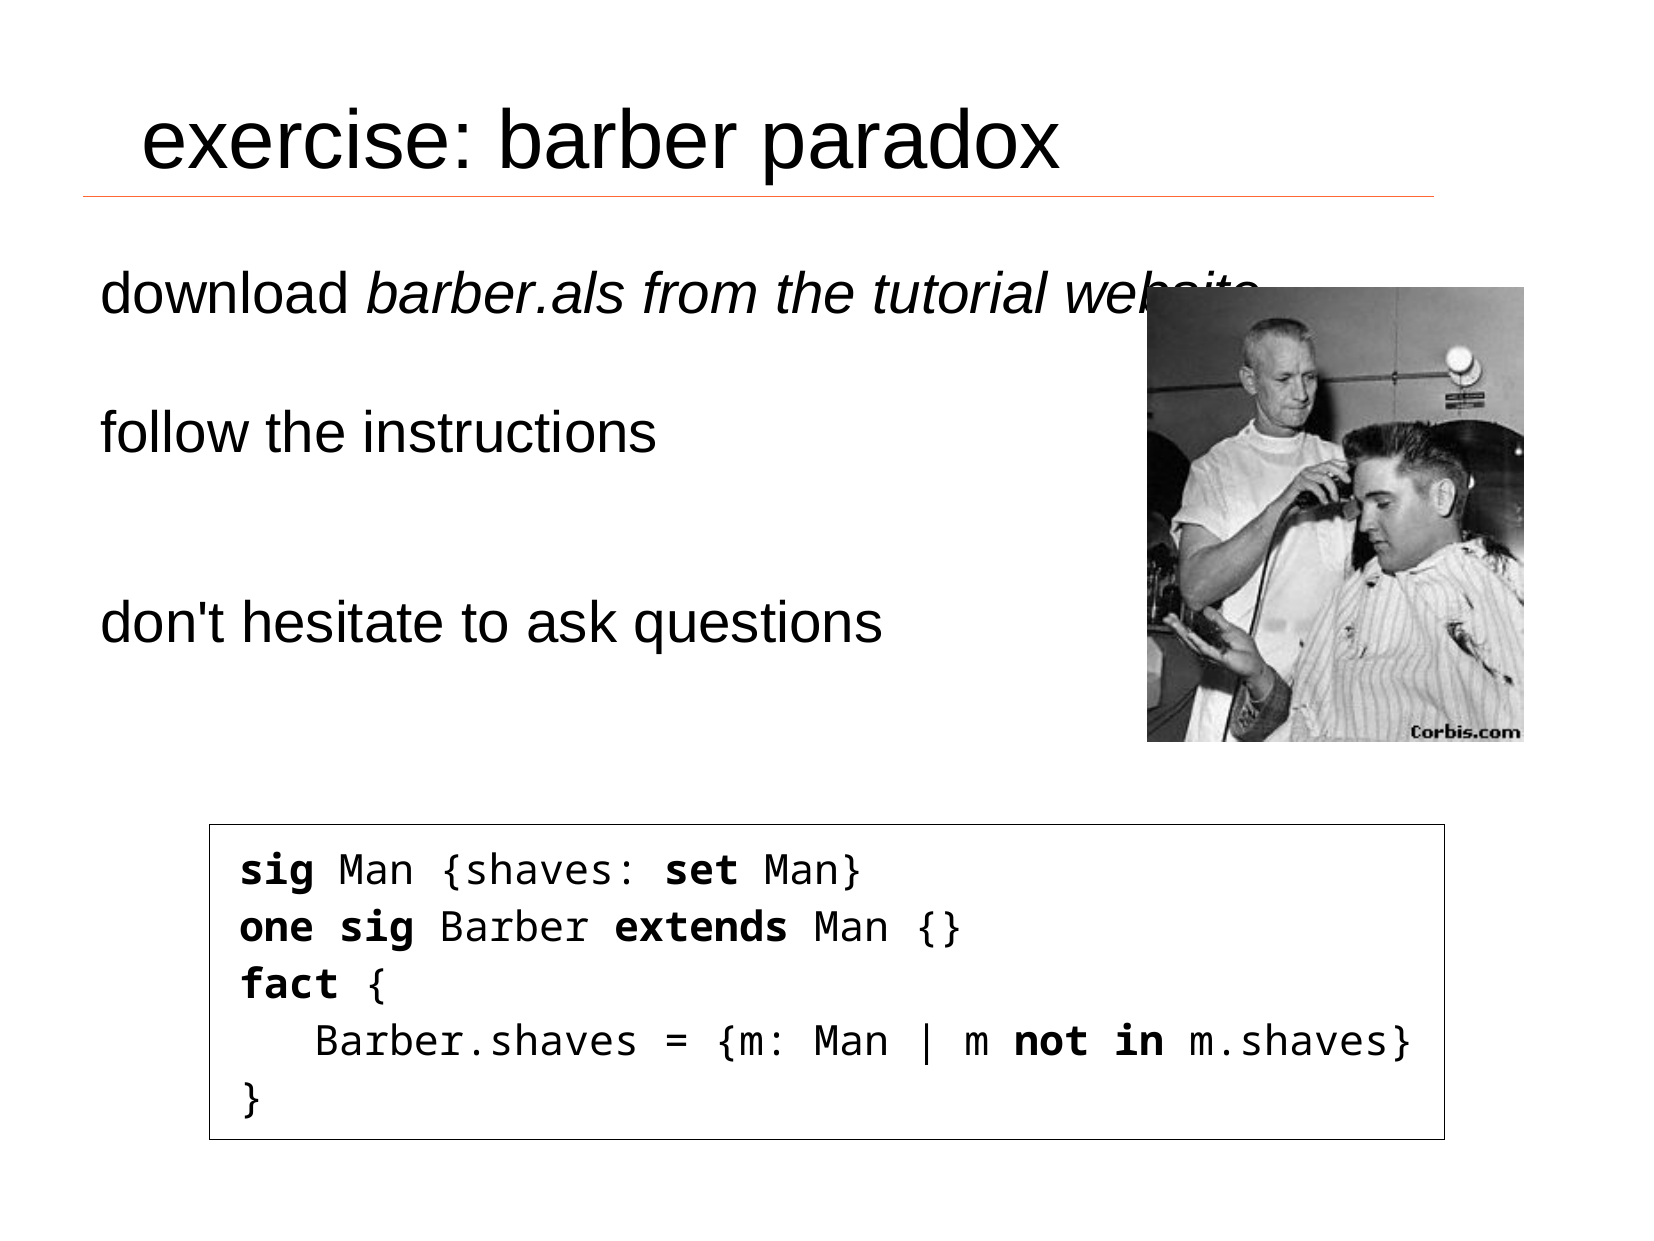

# exercise: barber paradox
download barber.als from the tutorial website
follow the instructions
don't hesitate to ask questions
sig Man {shaves: set Man}
one sig Barber extends Man {}
fact {
	Barber.shaves = {m: Man | m not in m.shaves}
}